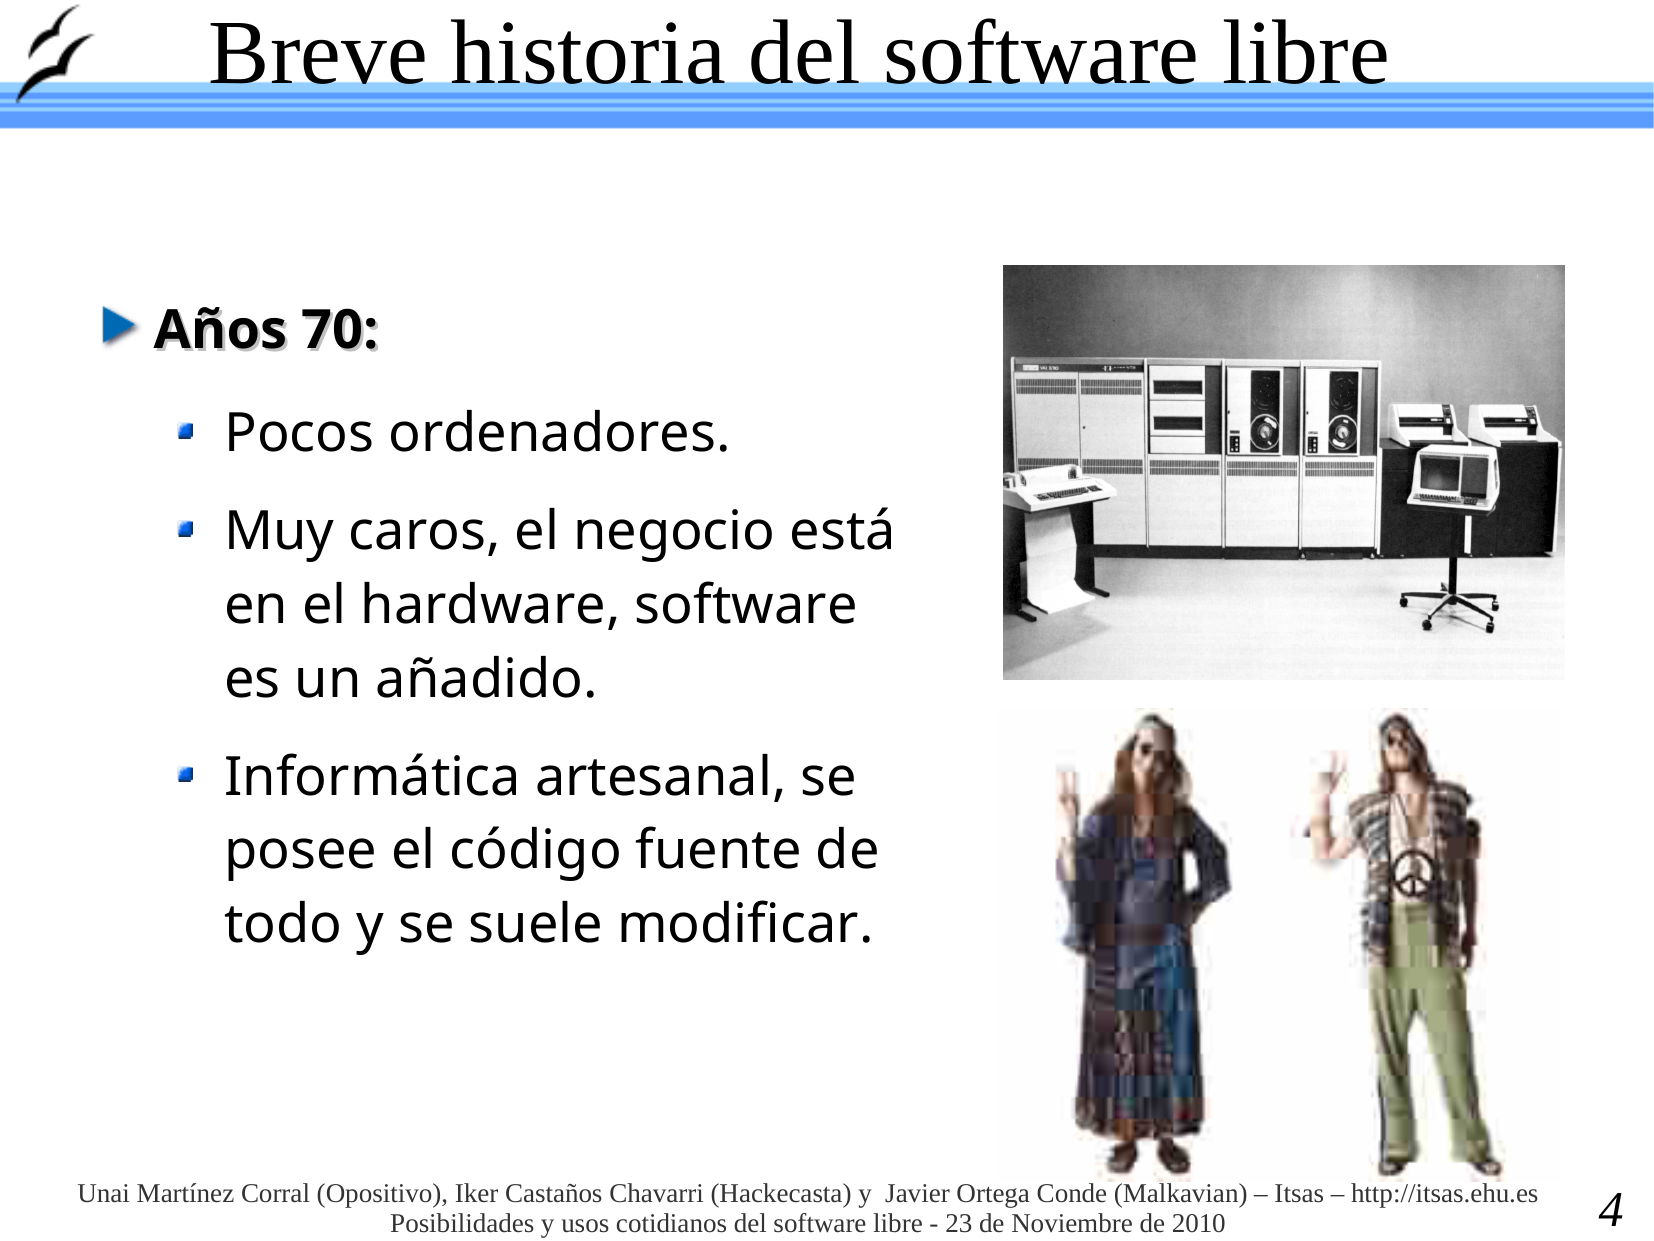

# Breve historia del software libre
Años 70:
Pocos ordenadores.
Muy caros, el negocio está en el hardware, software es un añadido.
Informática artesanal, se posee el código fuente de todo y se suele modificar.